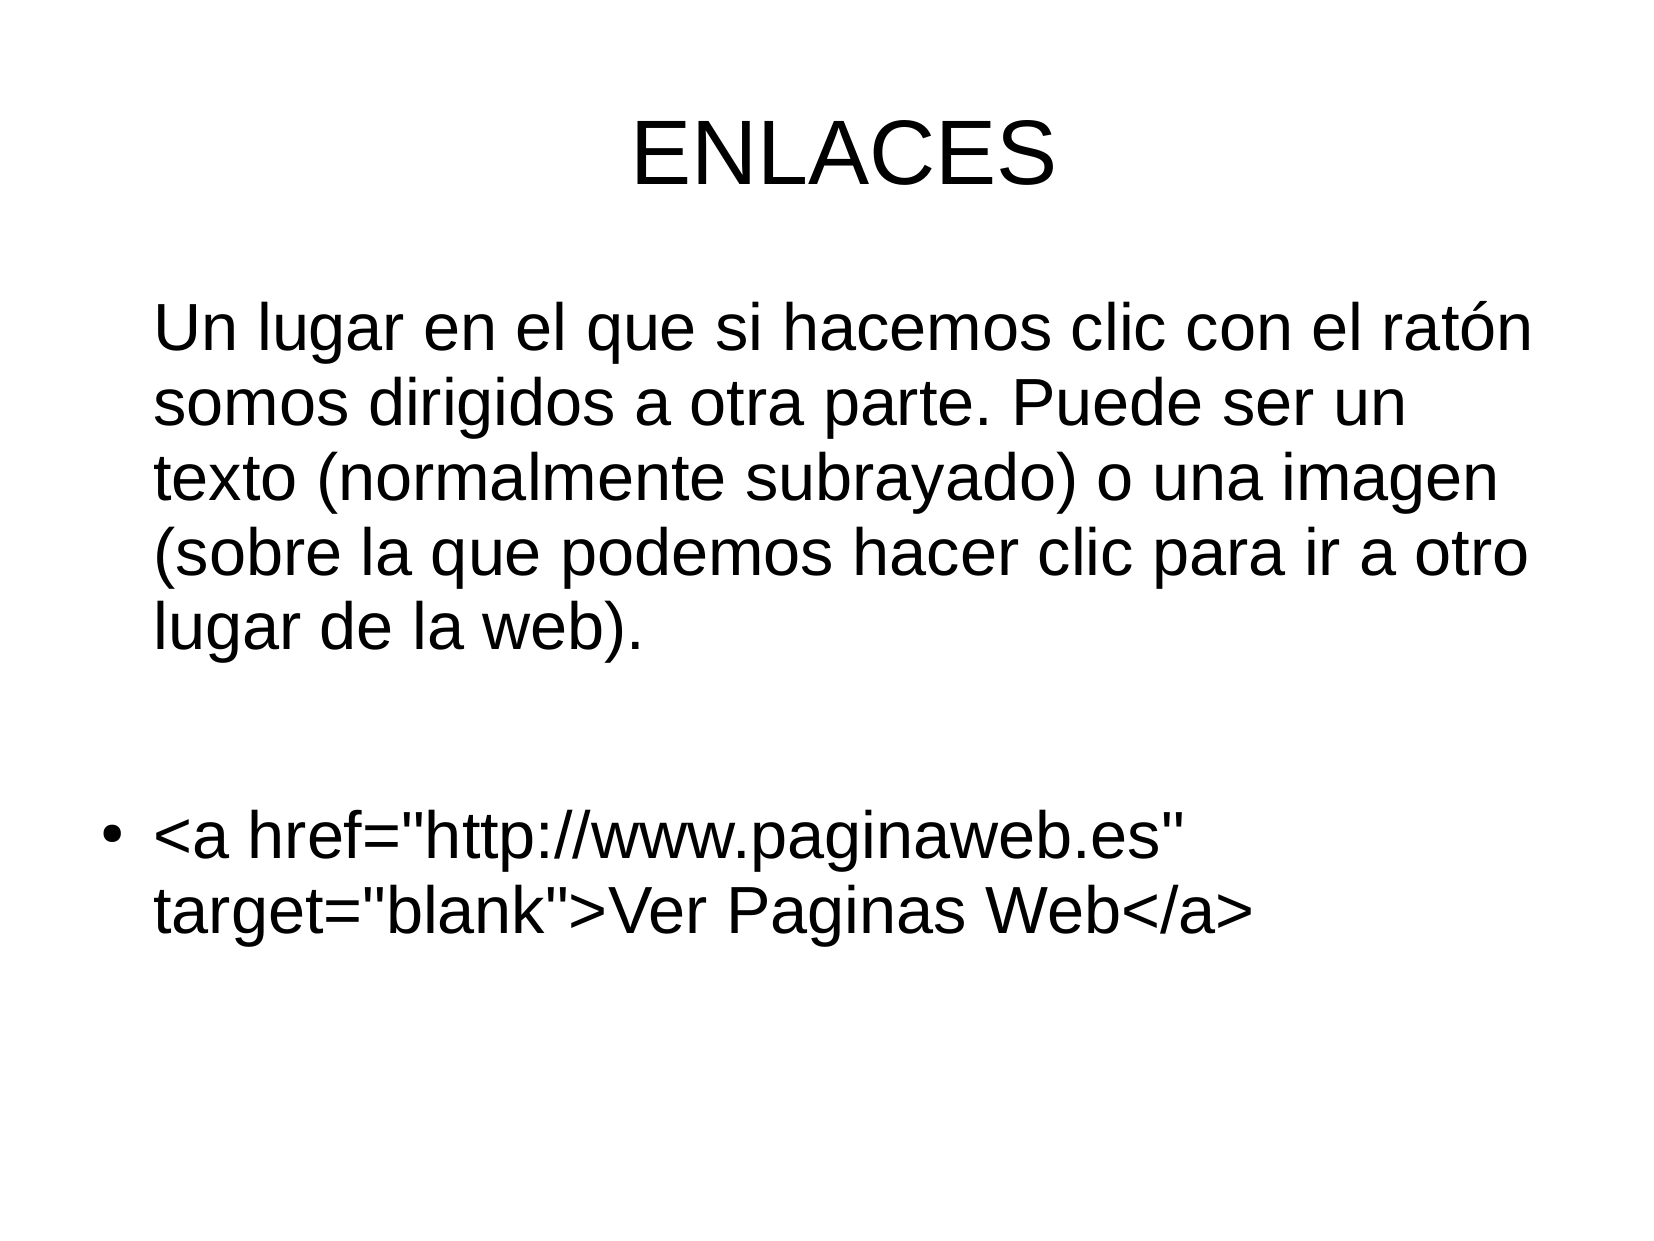

# ENLACES
Un lugar en el que si hacemos clic con el ratón somos dirigidos a otra parte. Puede ser un texto (normalmente subrayado) o una imagen (sobre la que podemos hacer clic para ir a otro lugar de la web).
<a href="http://www.paginaweb.es" target="blank">Ver Paginas Web</a>